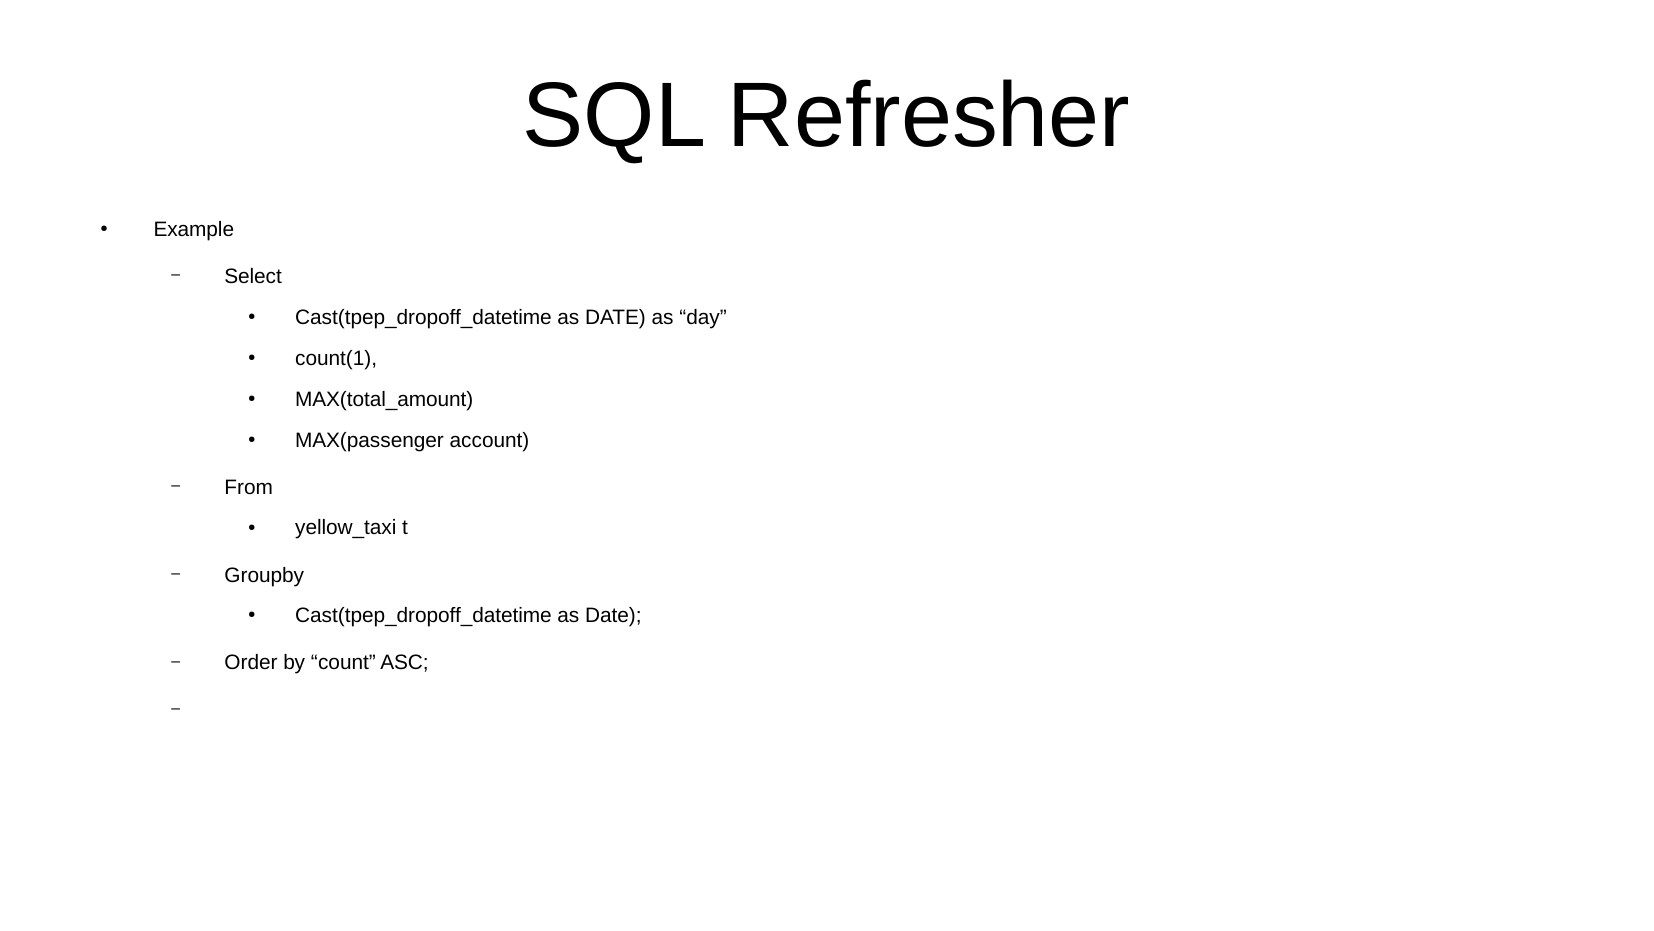

# SQL Refresher
Example
Select
Cast(tpep_dropoff_datetime as DATE) as “day”
count(1),
MAX(total_amount)
MAX(passenger account)
From
yellow_taxi t
Groupby
Cast(tpep_dropoff_datetime as Date);
Order by “count” ASC;